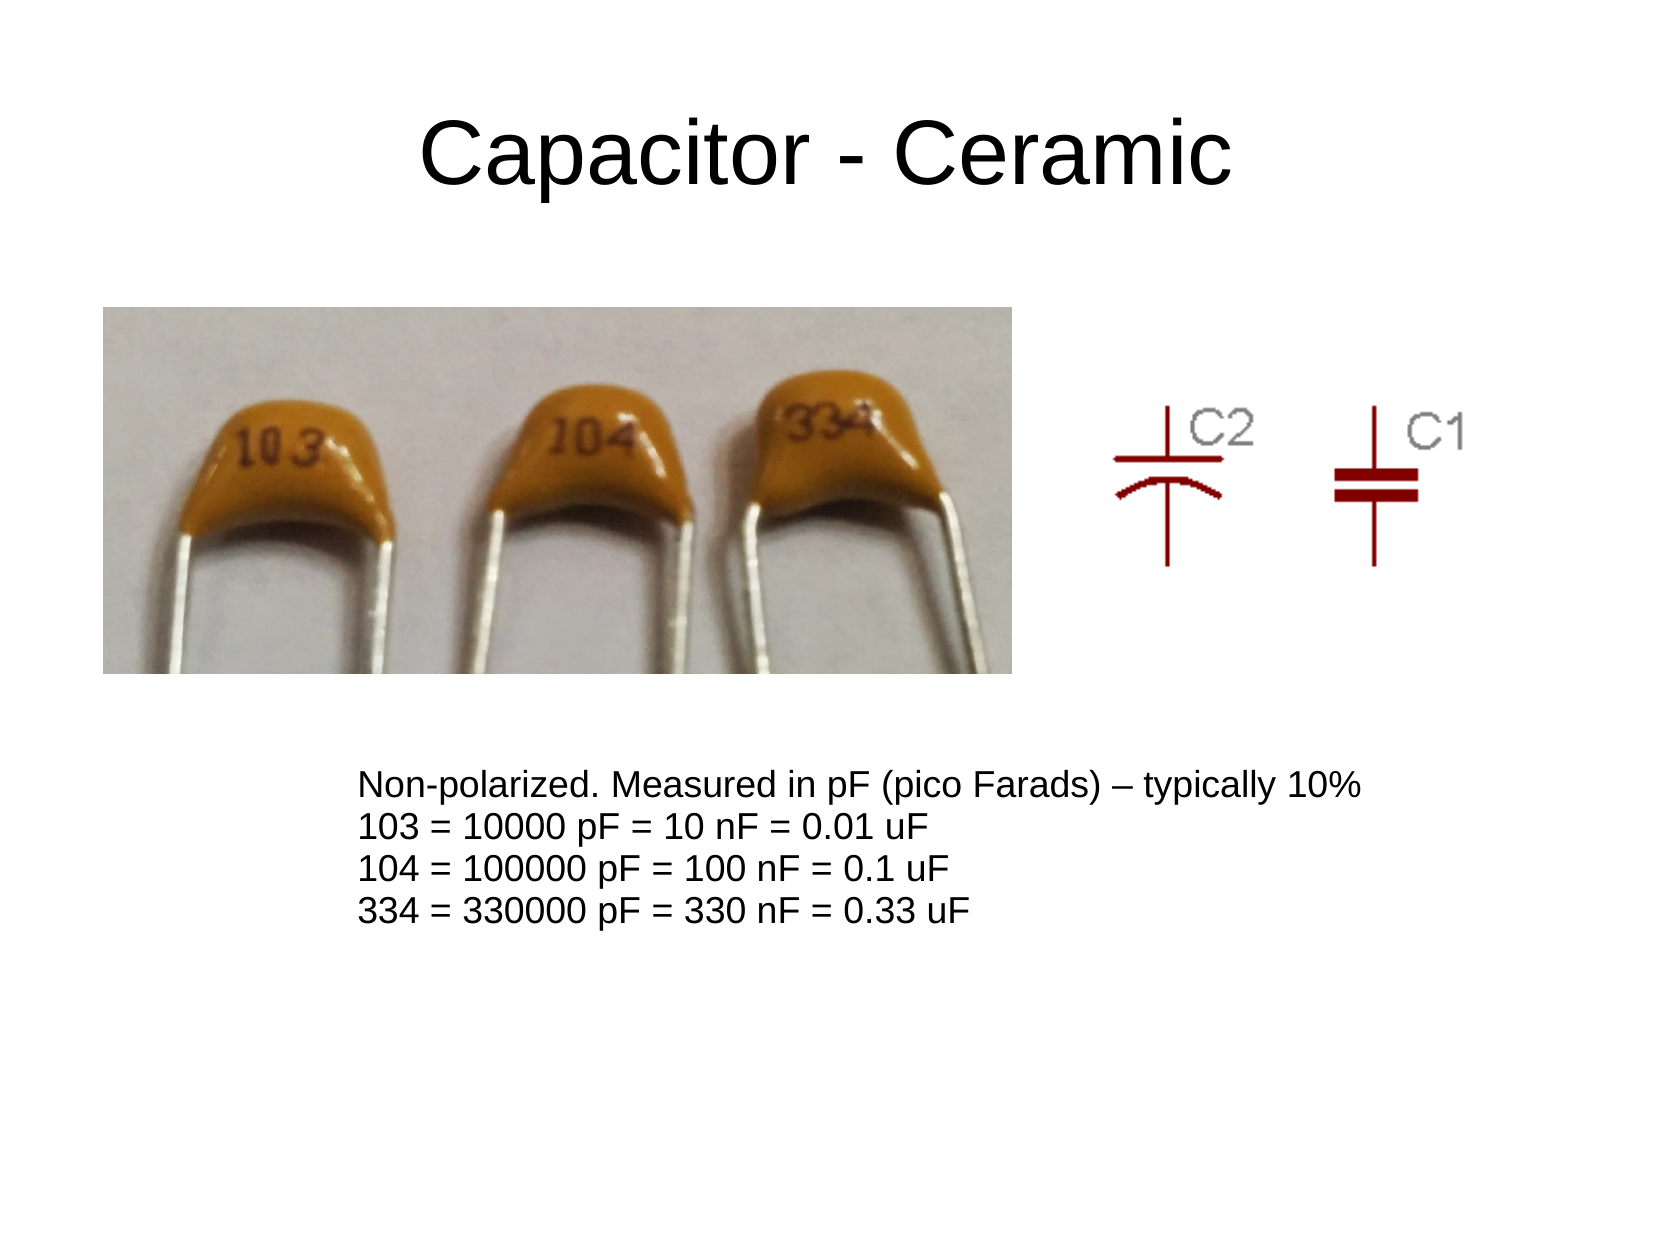

# Capacitor - Ceramic
Non-polarized. Measured in pF (pico Farads) – typically 10%
103 = 10000 pF = 10 nF = 0.01 uF
104 = 100000 pF = 100 nF = 0.1 uF
334 = 330000 pF = 330 nF = 0.33 uF